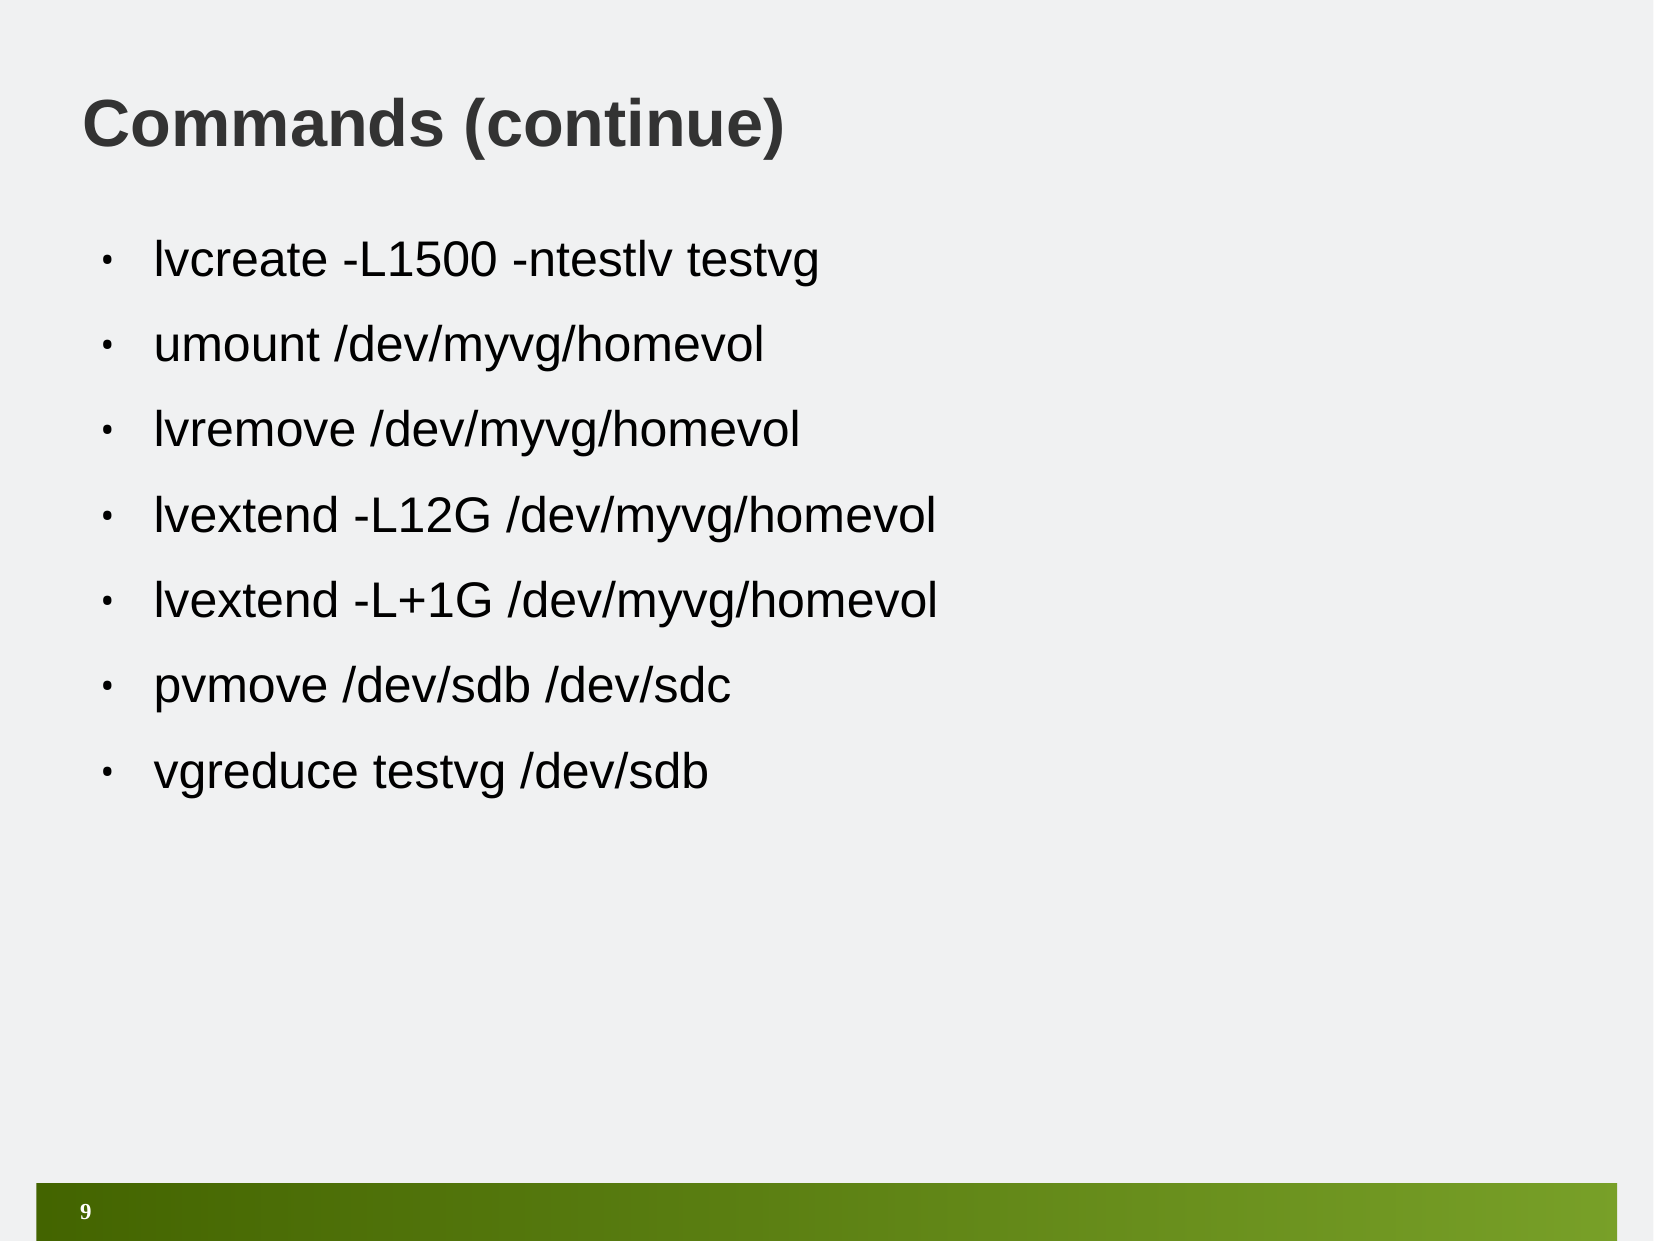

# Commands (continue)
lvcreate -L1500 -ntestlv testvg
umount /dev/myvg/homevol
lvremove /dev/myvg/homevol
lvextend -L12G /dev/myvg/homevol
lvextend -L+1G /dev/myvg/homevol
pvmove /dev/sdb /dev/sdc
vgreduce testvg /dev/sdb
9